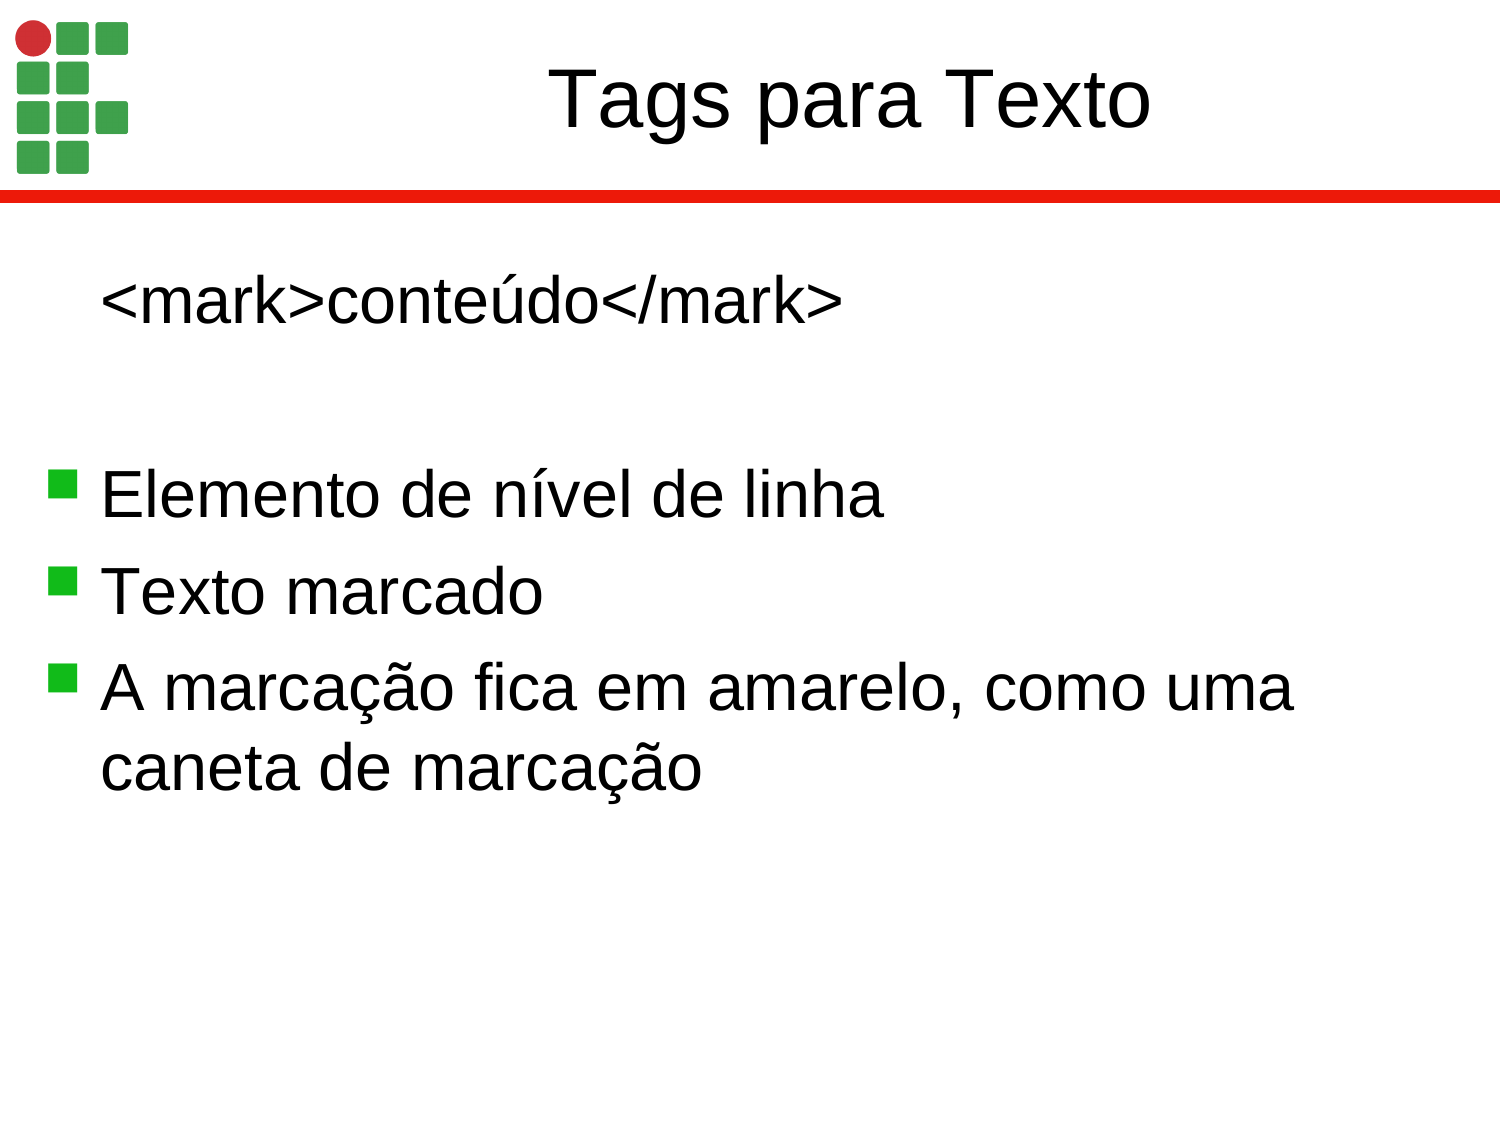

# Tags para Texto
<mark>conteúdo</mark>
Elemento de nível de linha
Texto marcado
A marcação fica em amarelo, como uma caneta de marcação